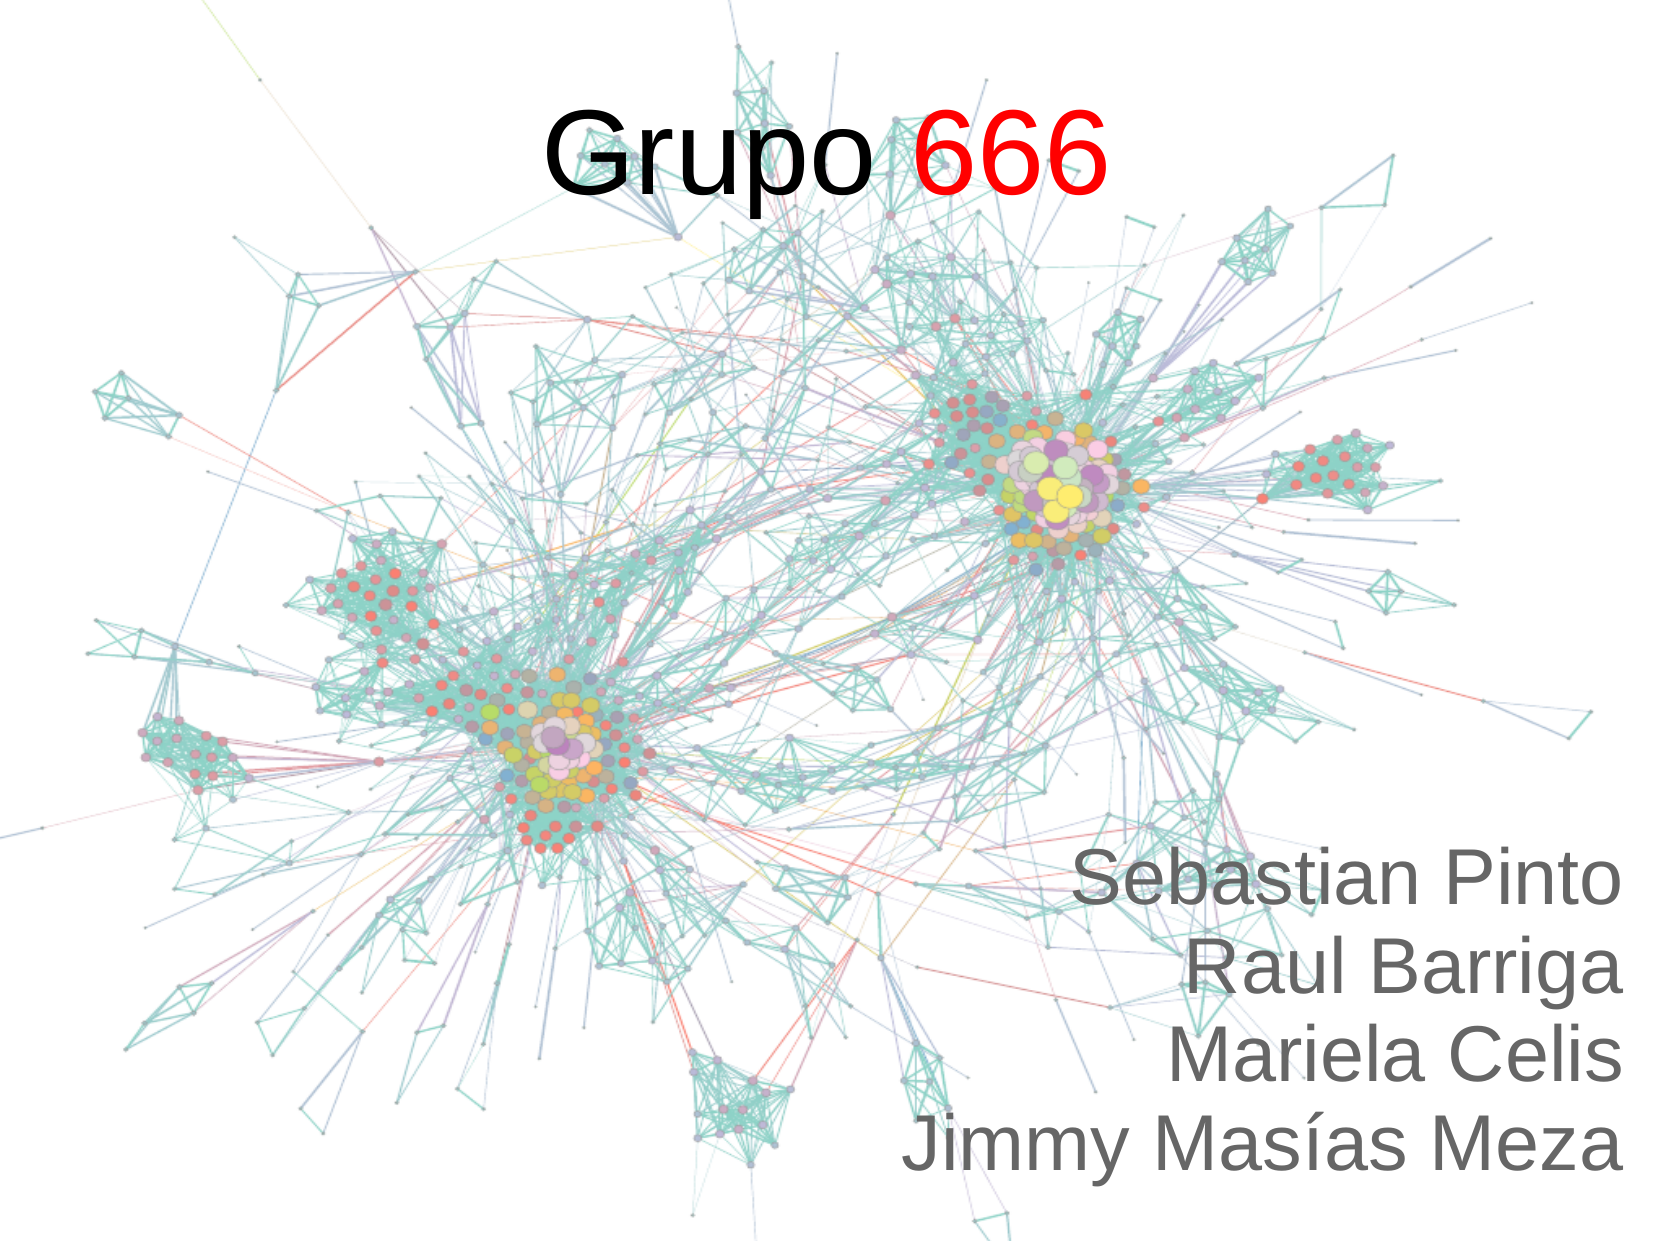

# Grupo 666
Sebastian Pinto
Raul Barriga
Mariela Celis
Jimmy Masías Meza